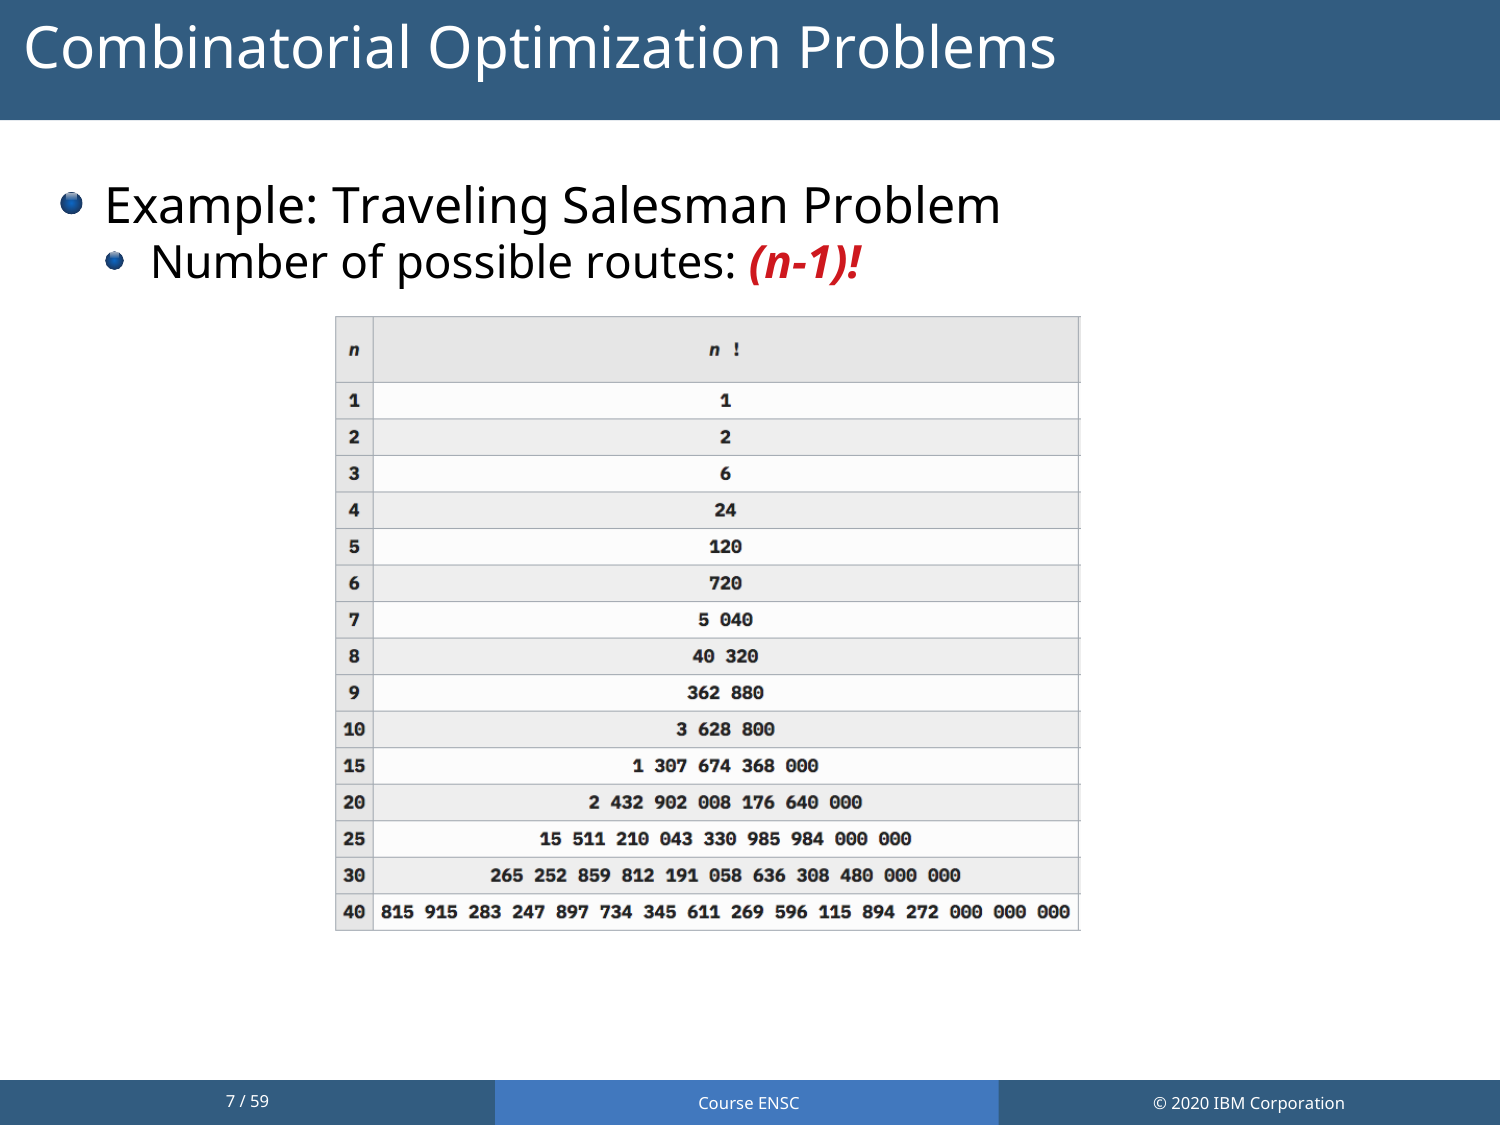

# Combinatorial Optimization Problems
Example: Traveling Salesman Problem
Number of possible routes: (n-1)!